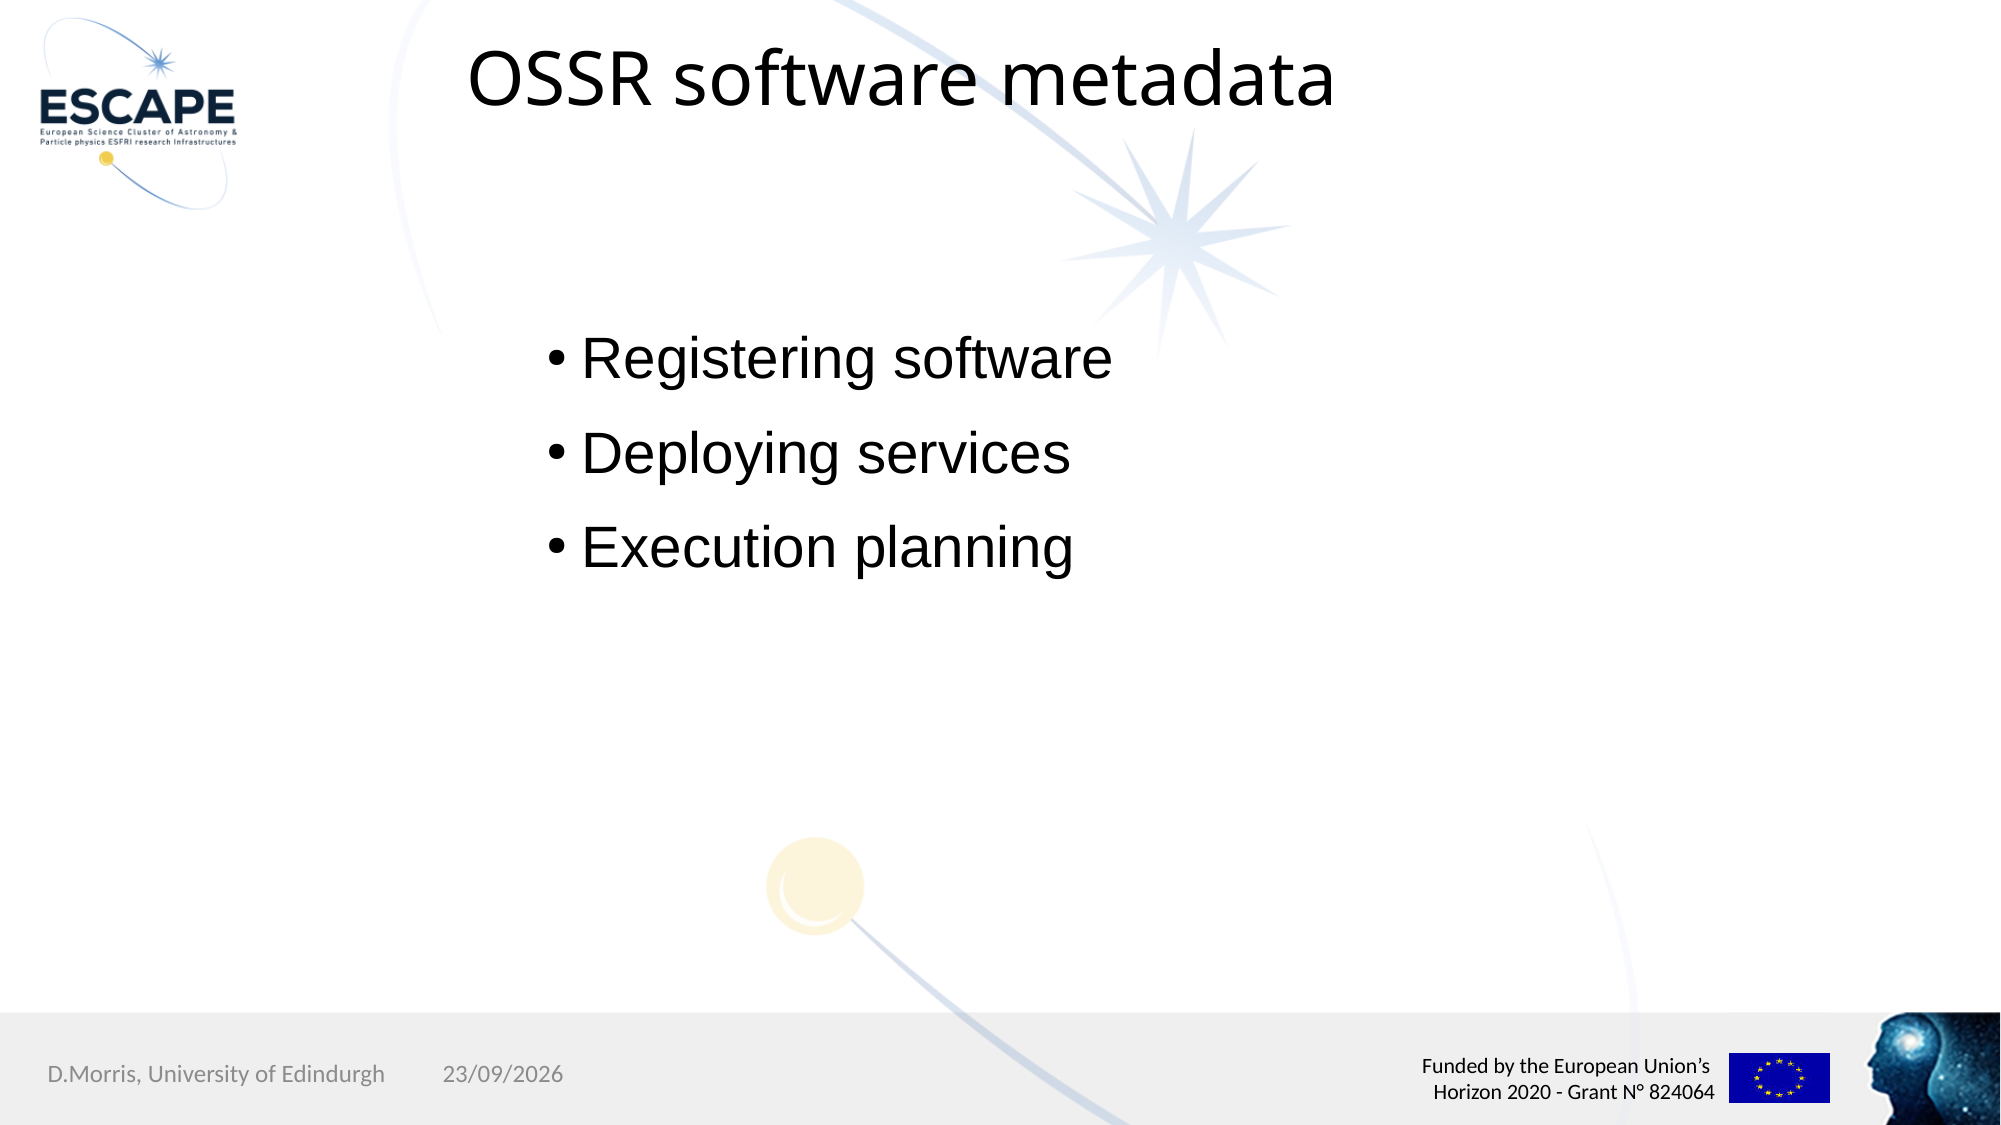

# OSSR software metadata
Registering software
Deploying services
Execution planning
D.Morris, University of Edindurgh